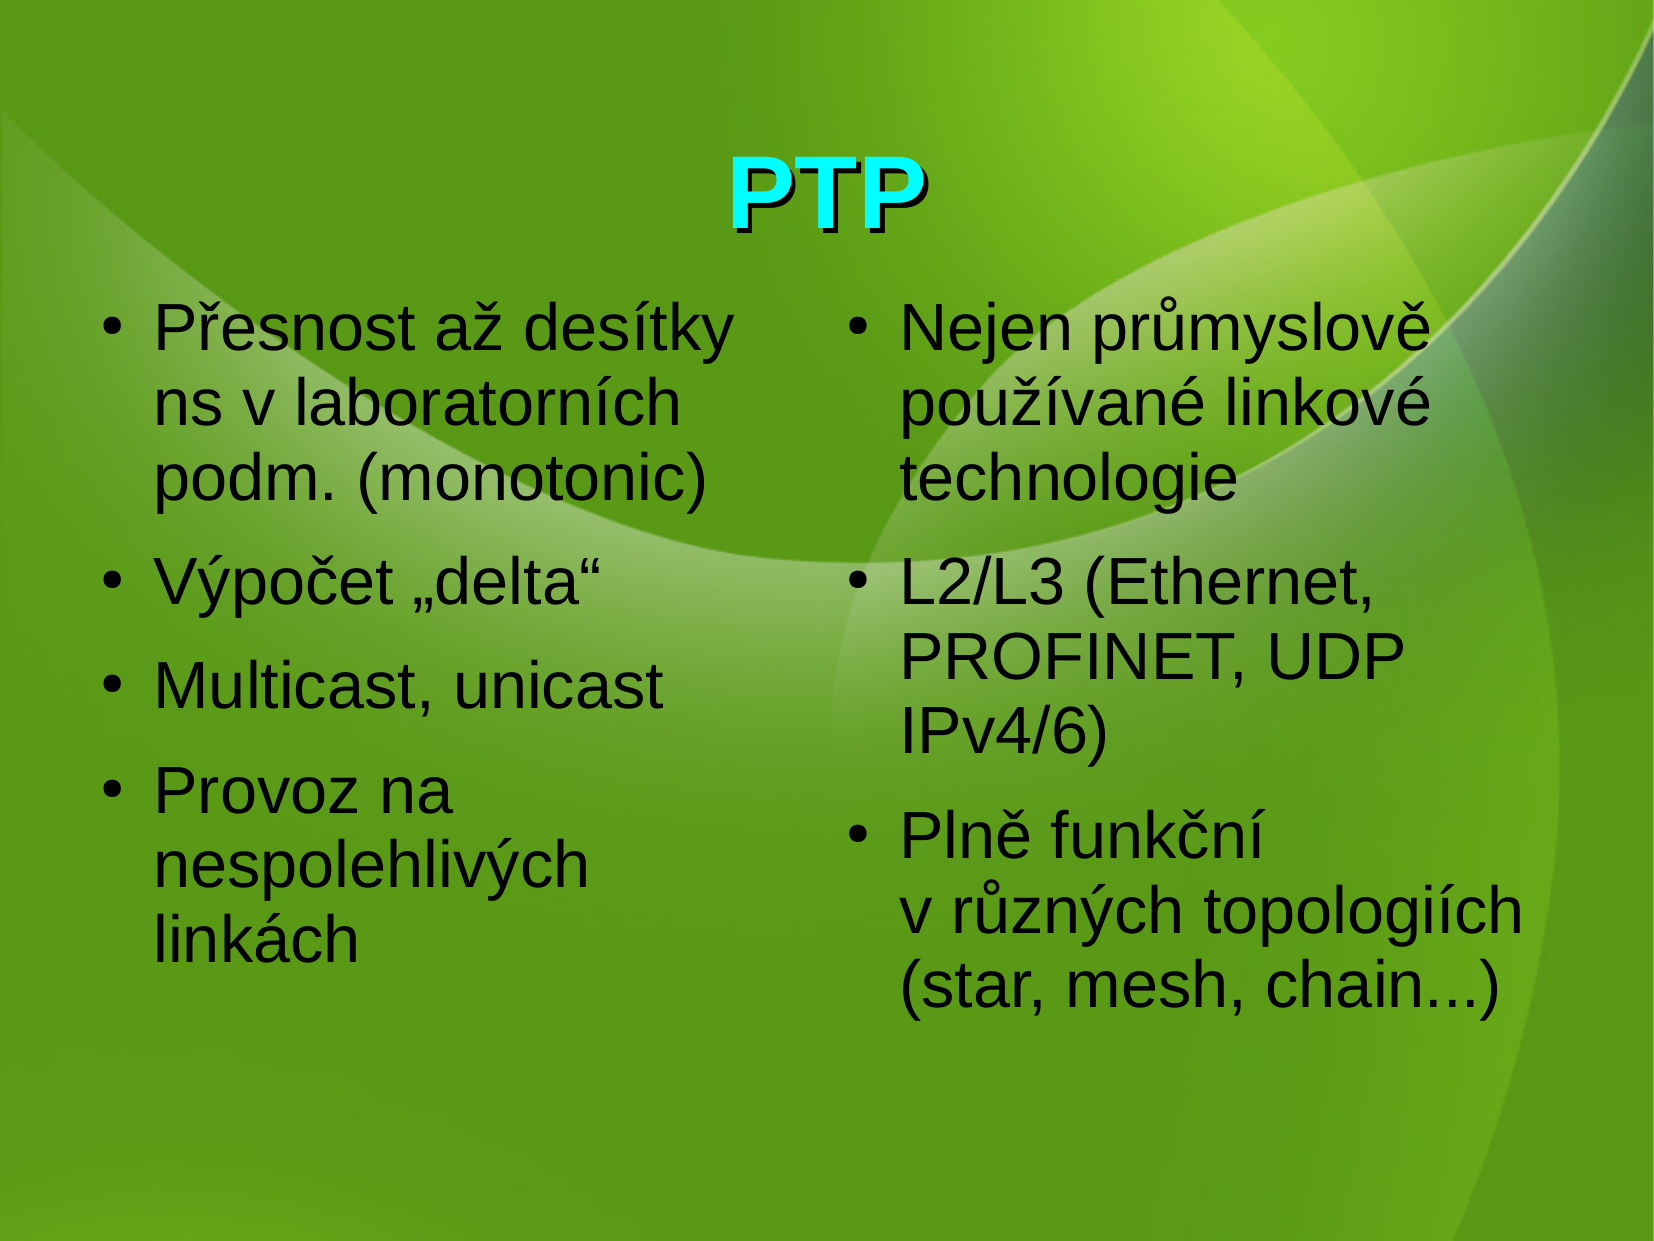

# PTP
Přesnost až desítky ns v laboratorních podm. (monotonic)
Výpočet „delta“
Multicast, unicast
Provoz na nespolehlivých linkách
Nejen průmyslově používané linkové technologie
L2/L3 (Ethernet, PROFINET, UDP IPv4/6)
Plně funkční v různých topologiích (star, mesh, chain...)